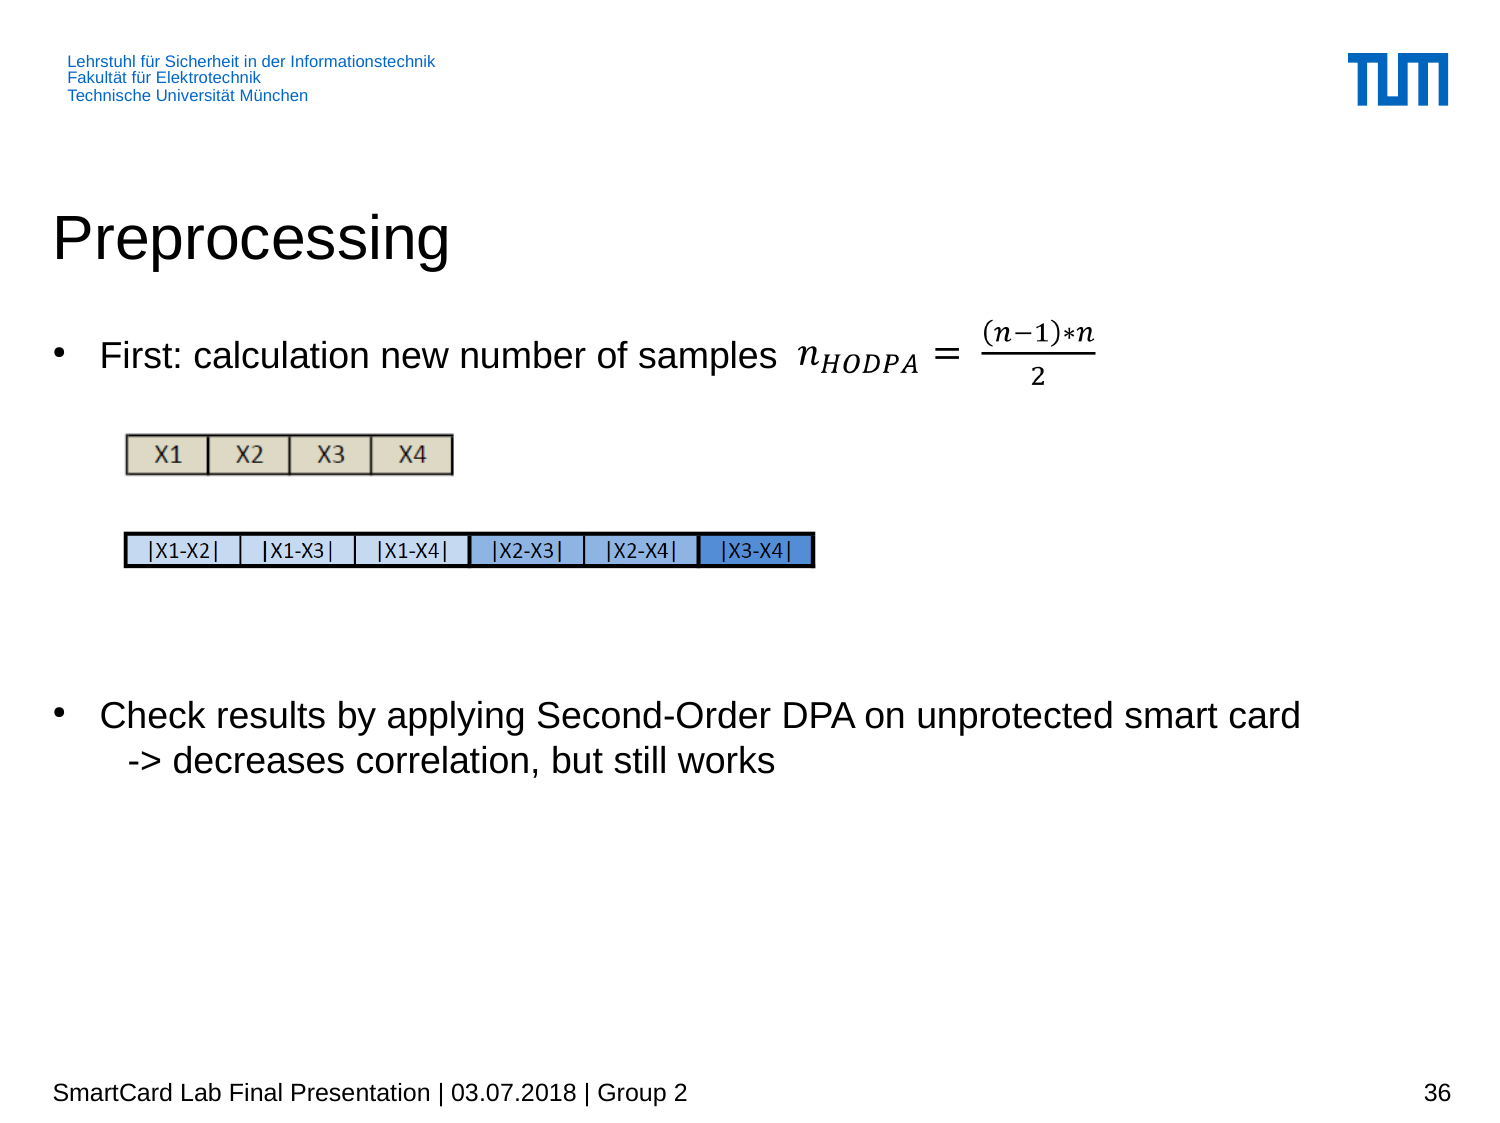

# Preprocessing
First: calculation new number of samples
Check results by applying Second-Order DPA on unprotected smart card
	-> decreases correlation, but still works
SmartCard Lab Final Presentation | 03.07.2018 | Group 2
36